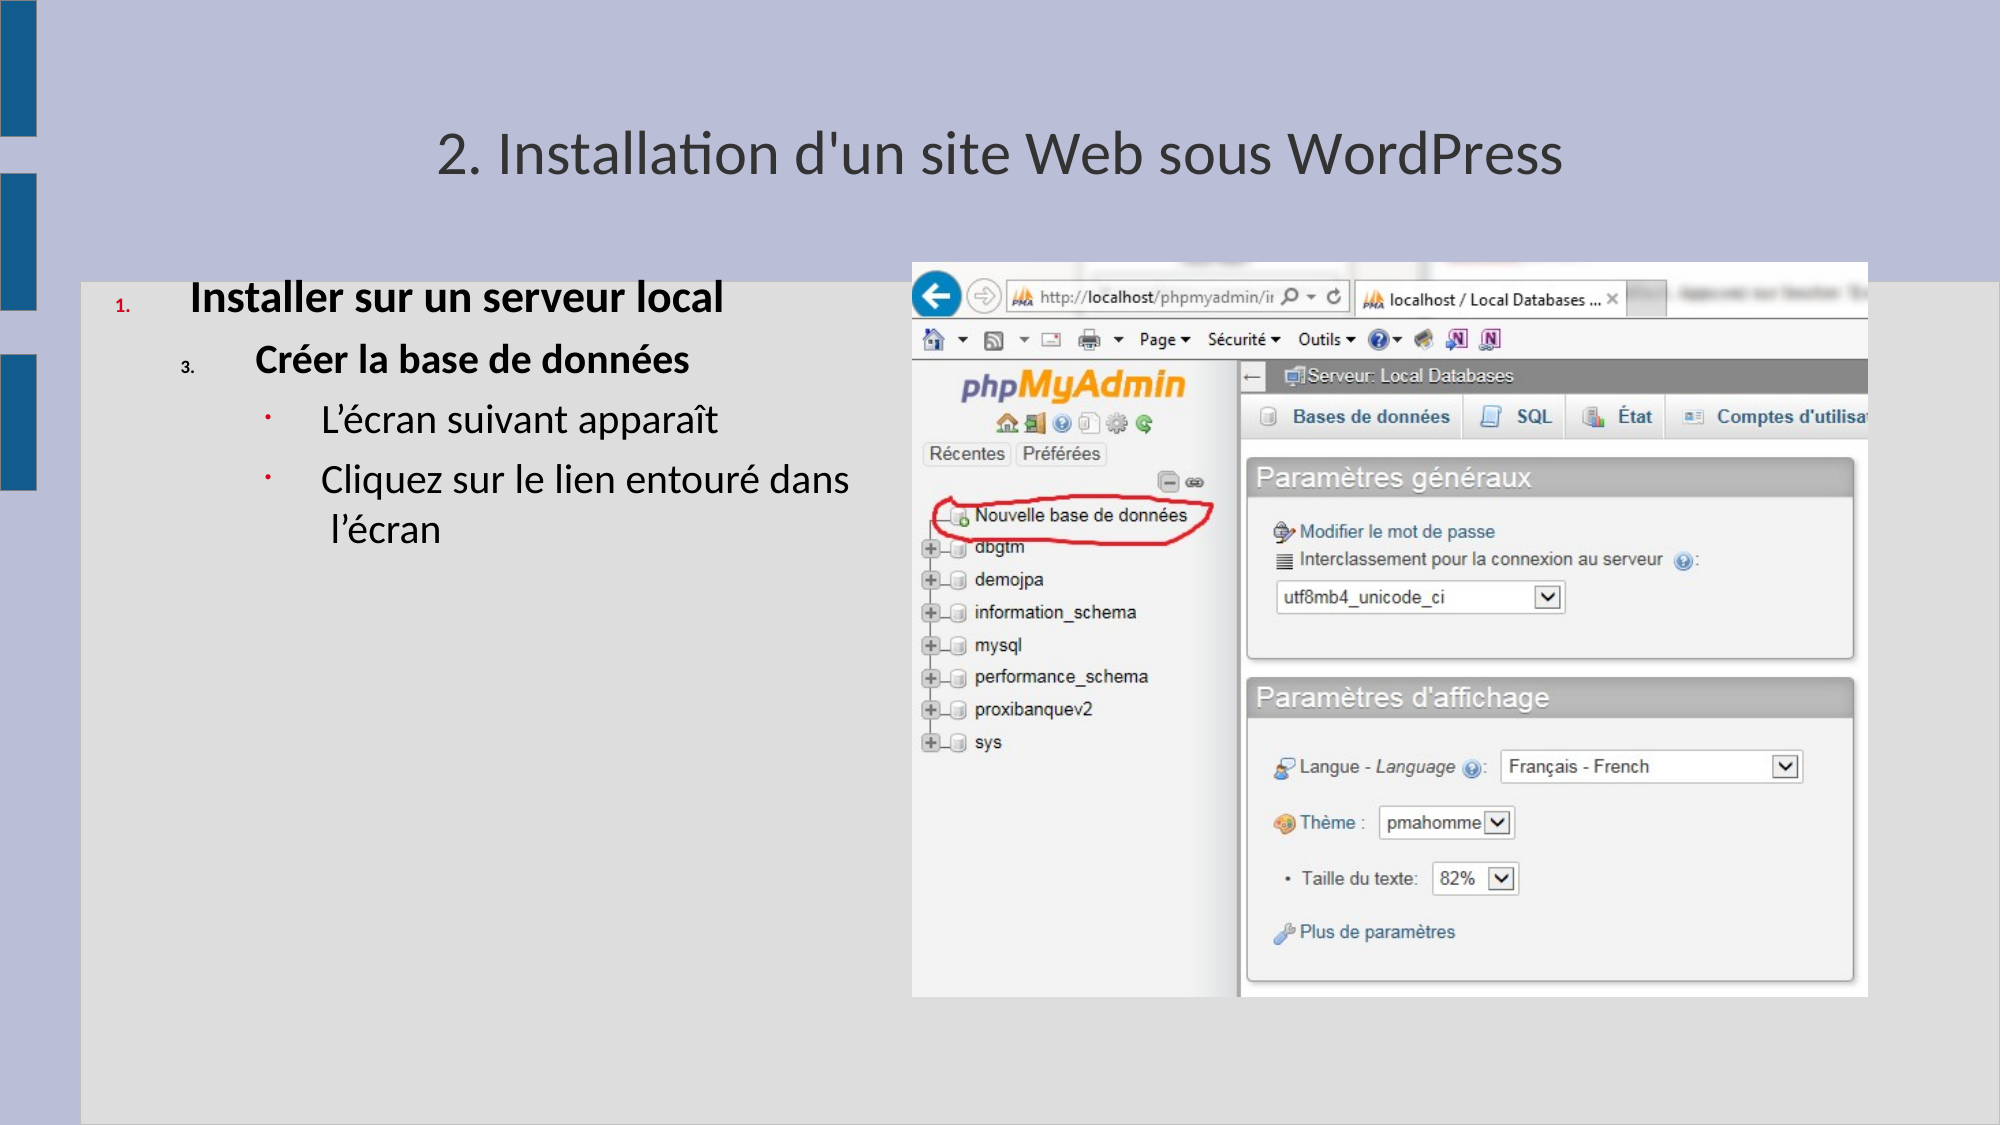

# 2. Installation d'un site Web sous WordPress
Installer sur un serveur local
Créer la base de données
L’écran suivant apparaît
Cliquez sur le lien entouré dans l’écran